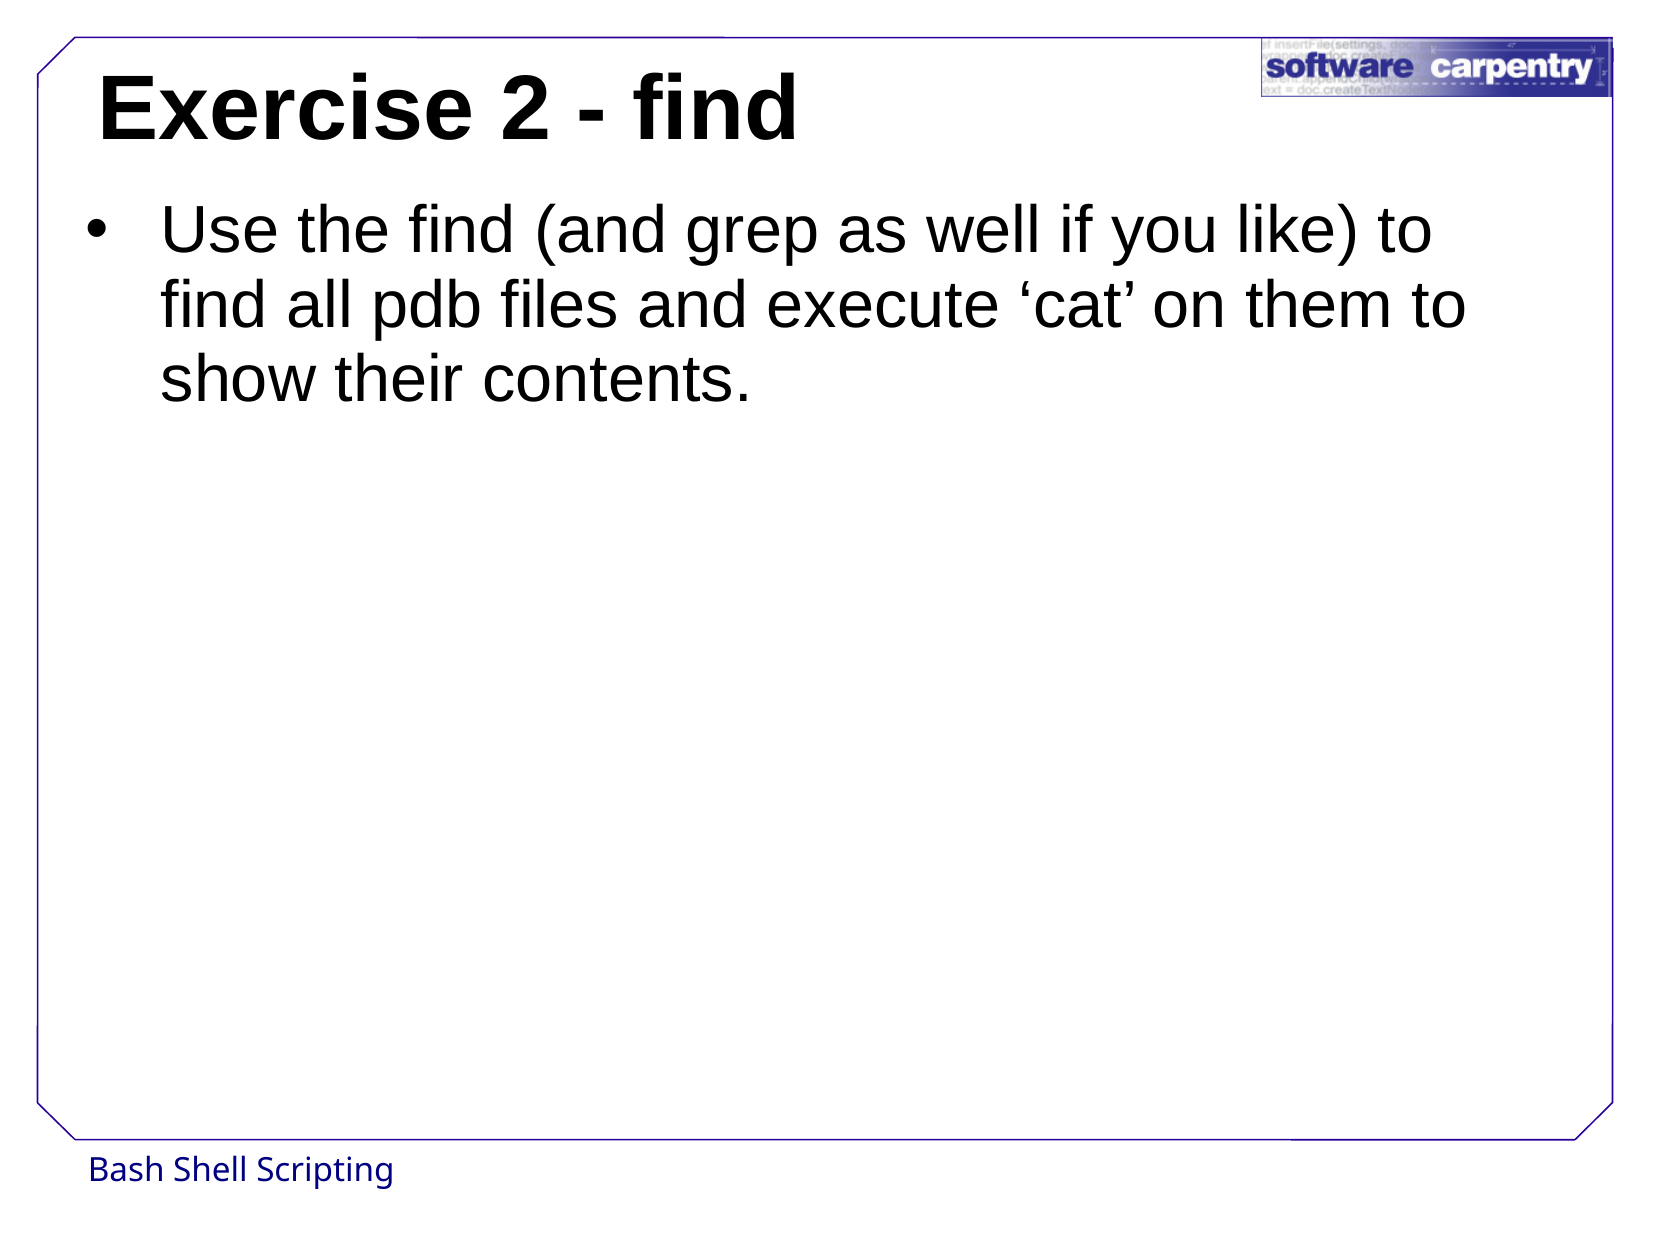

# Exercise 2 - find
Use the find (and grep as well if you like) to find all pdb files and execute ‘cat’ on them to show their contents.